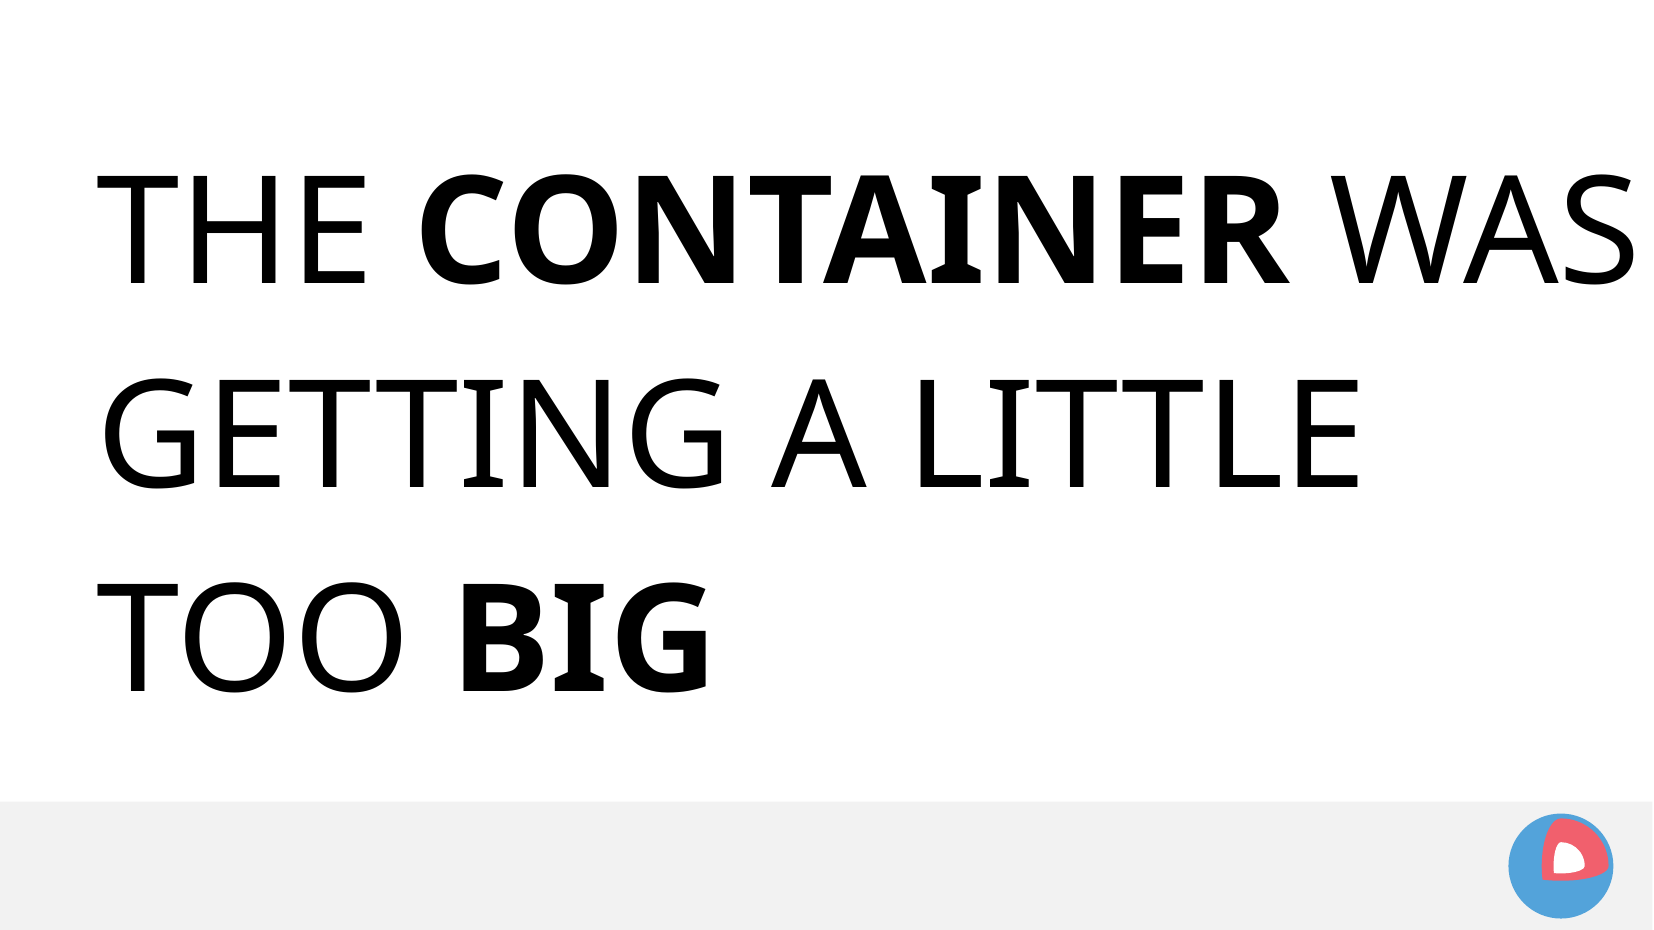

THE CONTAINER WAS
GETTING A LITTLE
TOO BIG